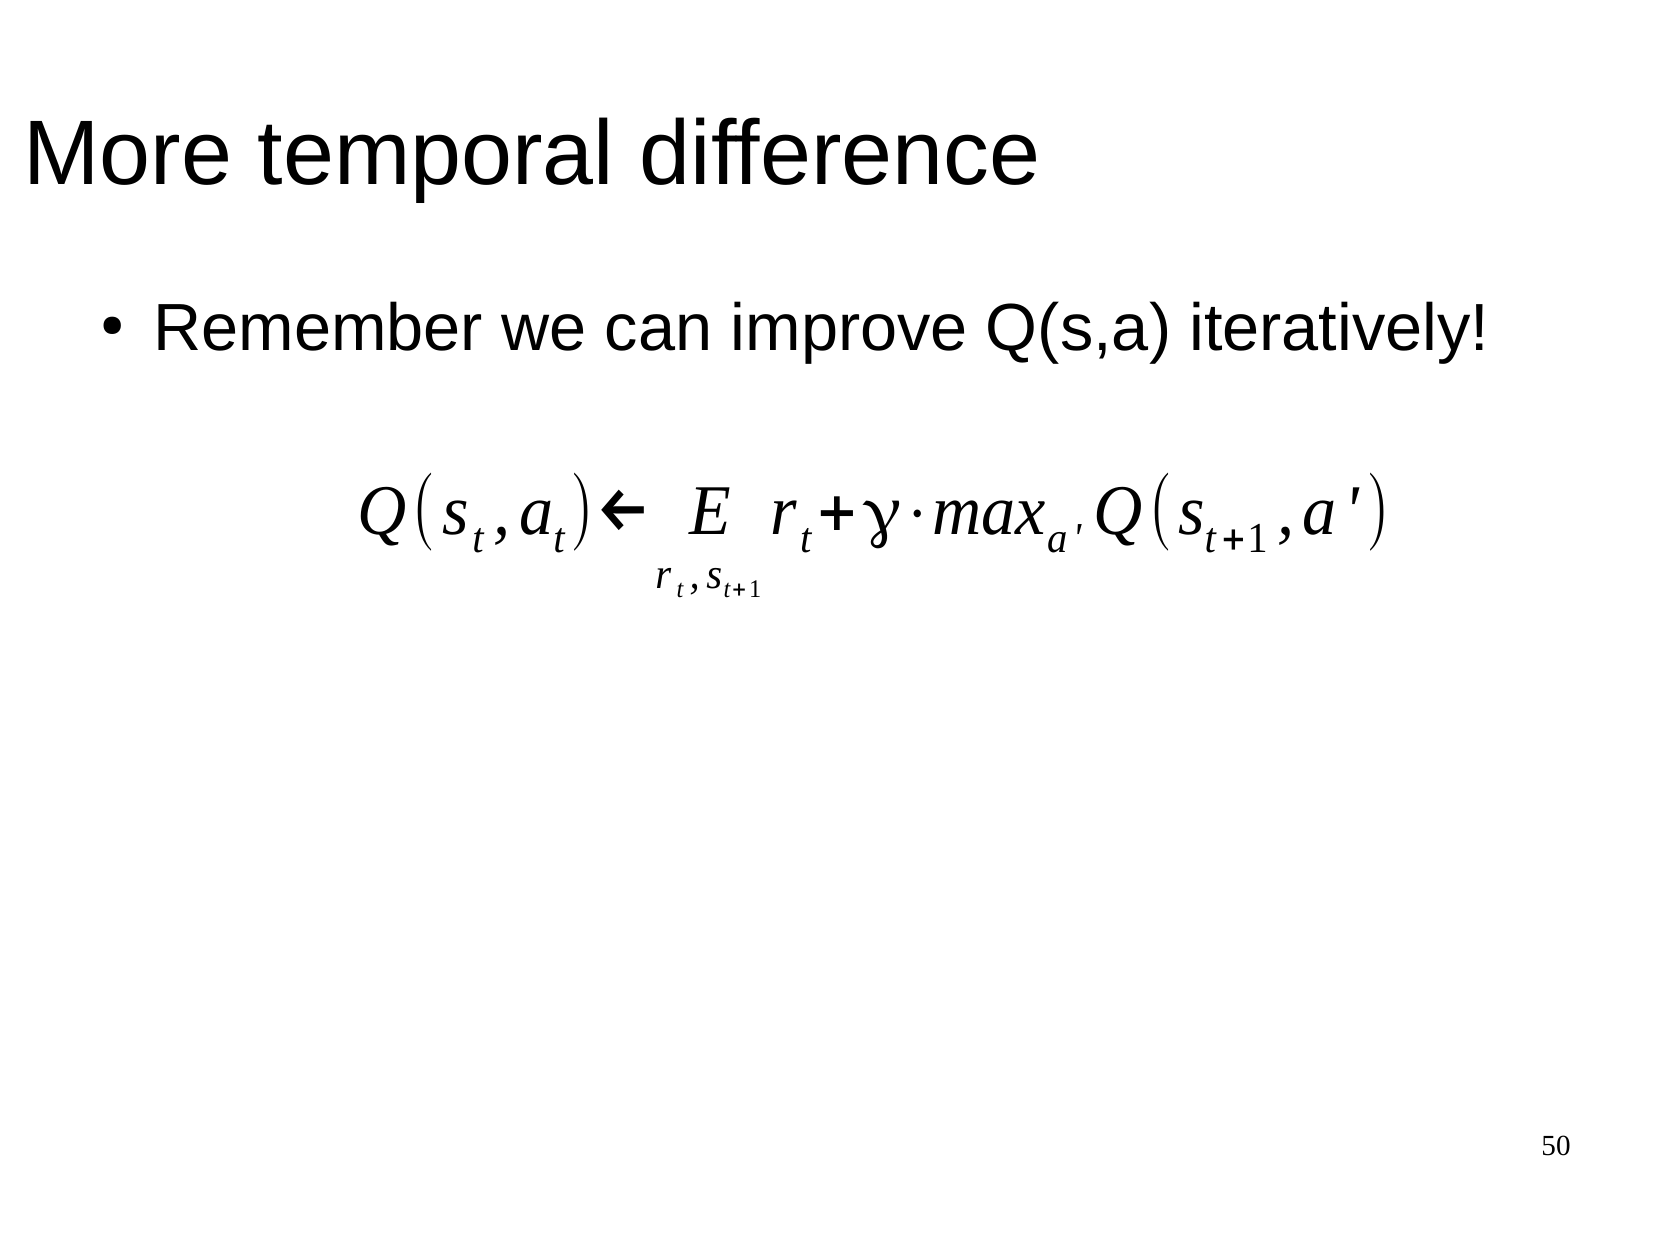

# More temporal difference
Remember we can improve Q(s,a) iteratively!
50